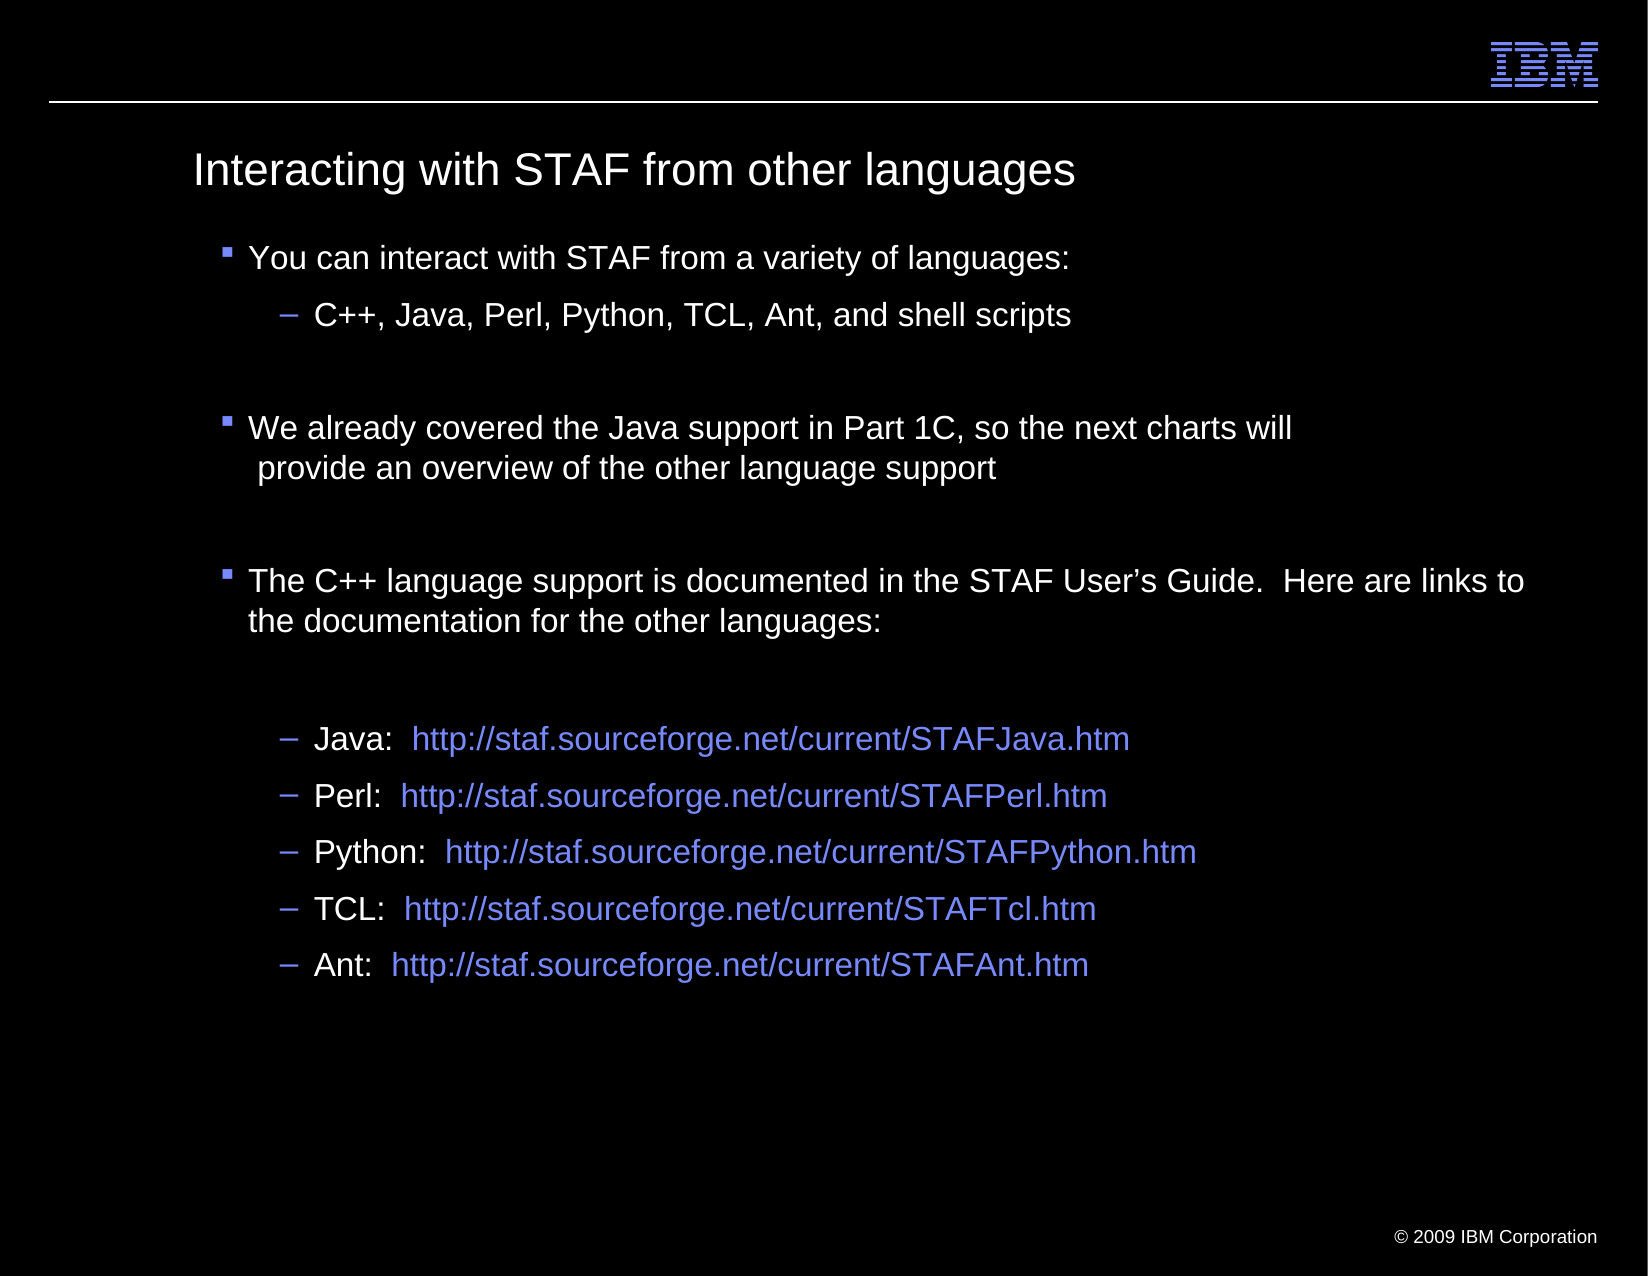

# Interacting with STAF from other languages
You can interact with STAF from a variety of languages:
C++, Java, Perl, Python, TCL, Ant, and shell scripts
We already covered the Java support in Part 1C, so the next charts will
 provide an overview of the other language support
The C++ language support is documented in the STAF User’s Guide. Here are links to the documentation for the other languages:
Java: http://staf.sourceforge.net/current/STAFJava.htm
Perl: http://staf.sourceforge.net/current/STAFPerl.htm
Python: http://staf.sourceforge.net/current/STAFPython.htm
TCL: http://staf.sourceforge.net/current/STAFTcl.htm
Ant: http://staf.sourceforge.net/current/STAFAnt.htm